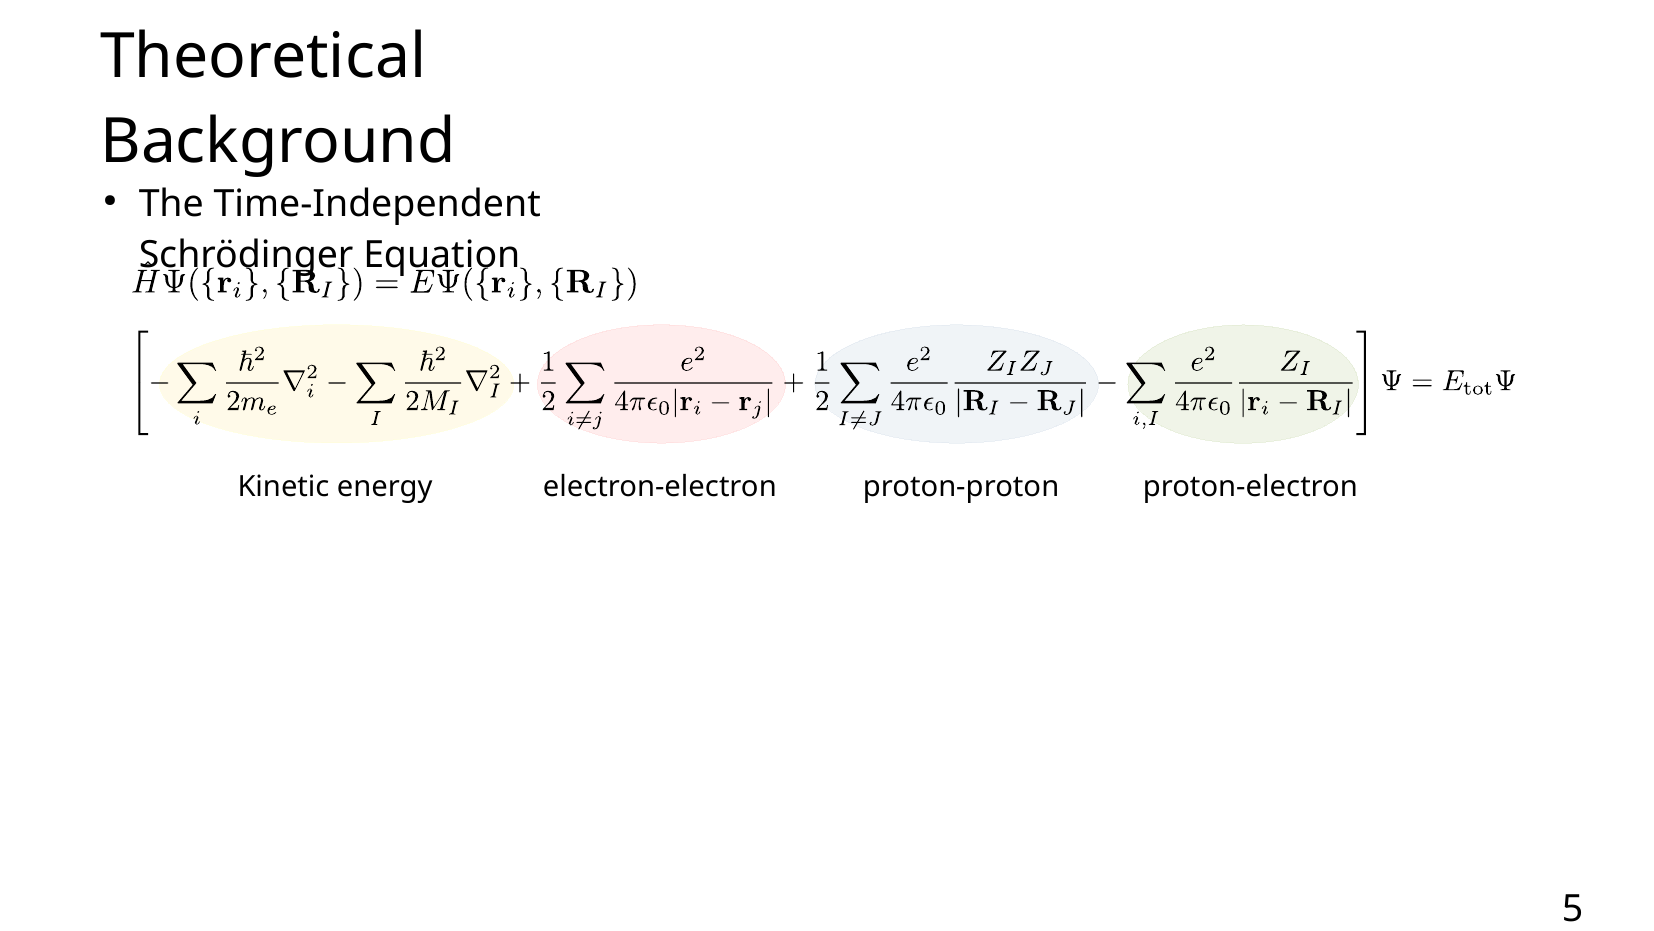

# Theoretical Background
The Time-Independent Schrödinger Equation
electron-electron
Kinetic energy
proton-proton
proton-electron